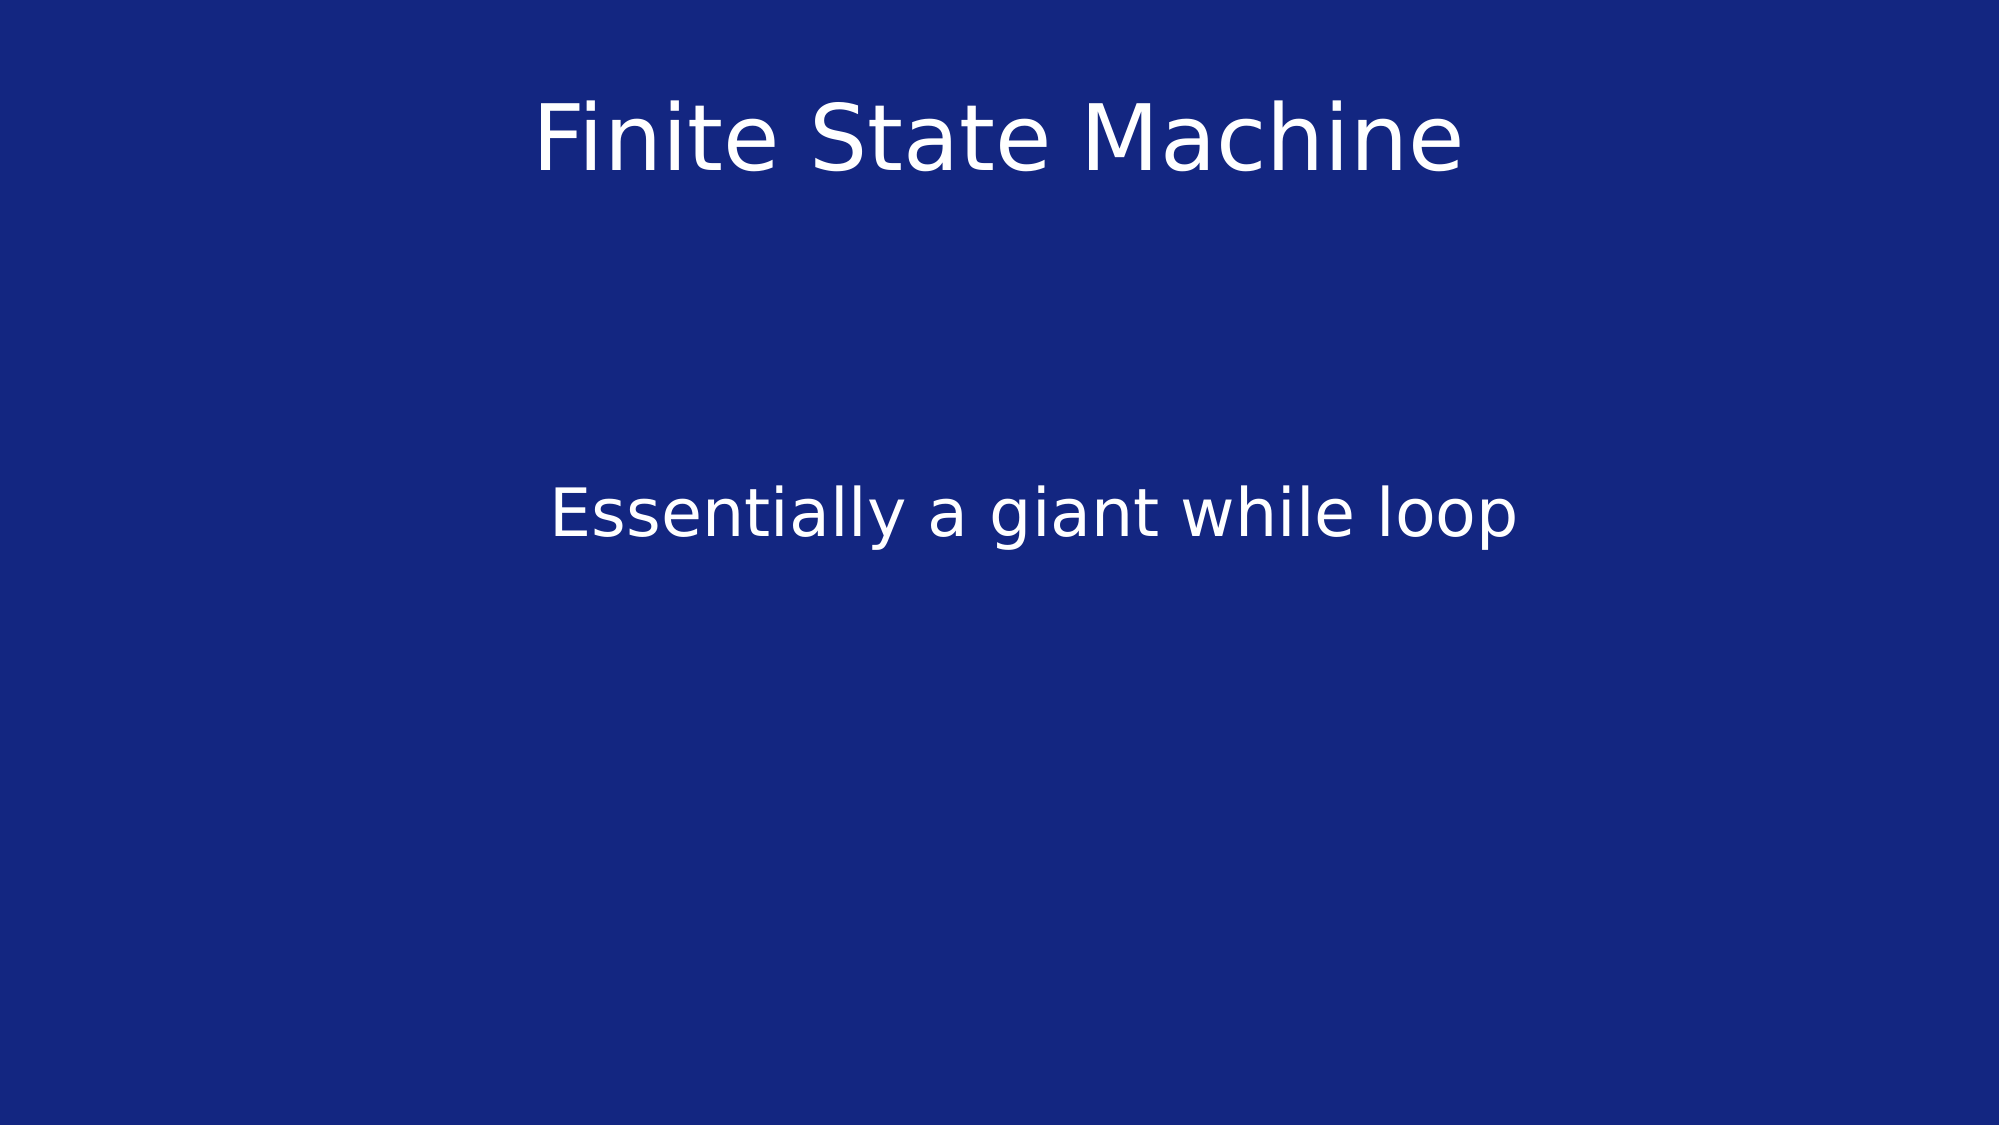

# Finite State Machine
Essentially a giant while loop